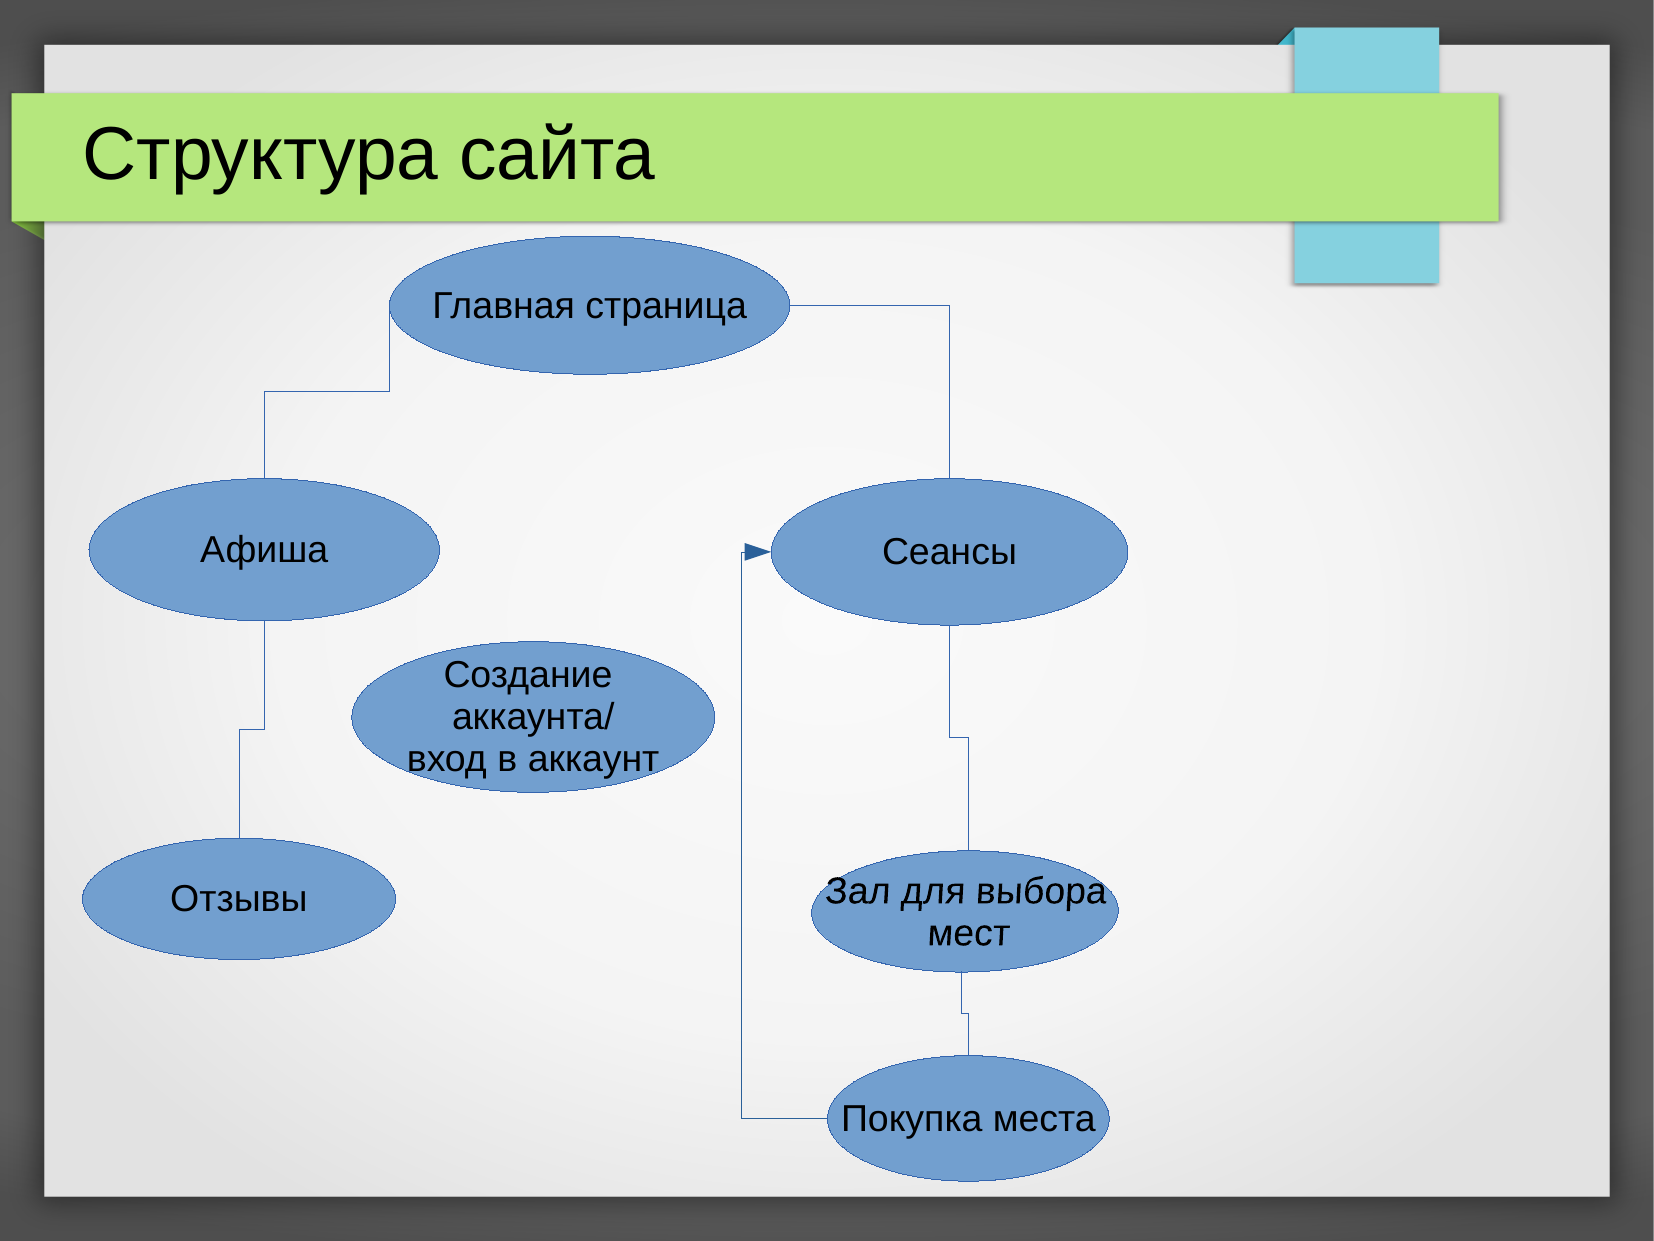

# Структура сайта
Главная страница
Афиша
Сеансы
Создание
аккаунта/
вход в аккаунт
Отзывы
Зал для выбора
 мест
Покупка места